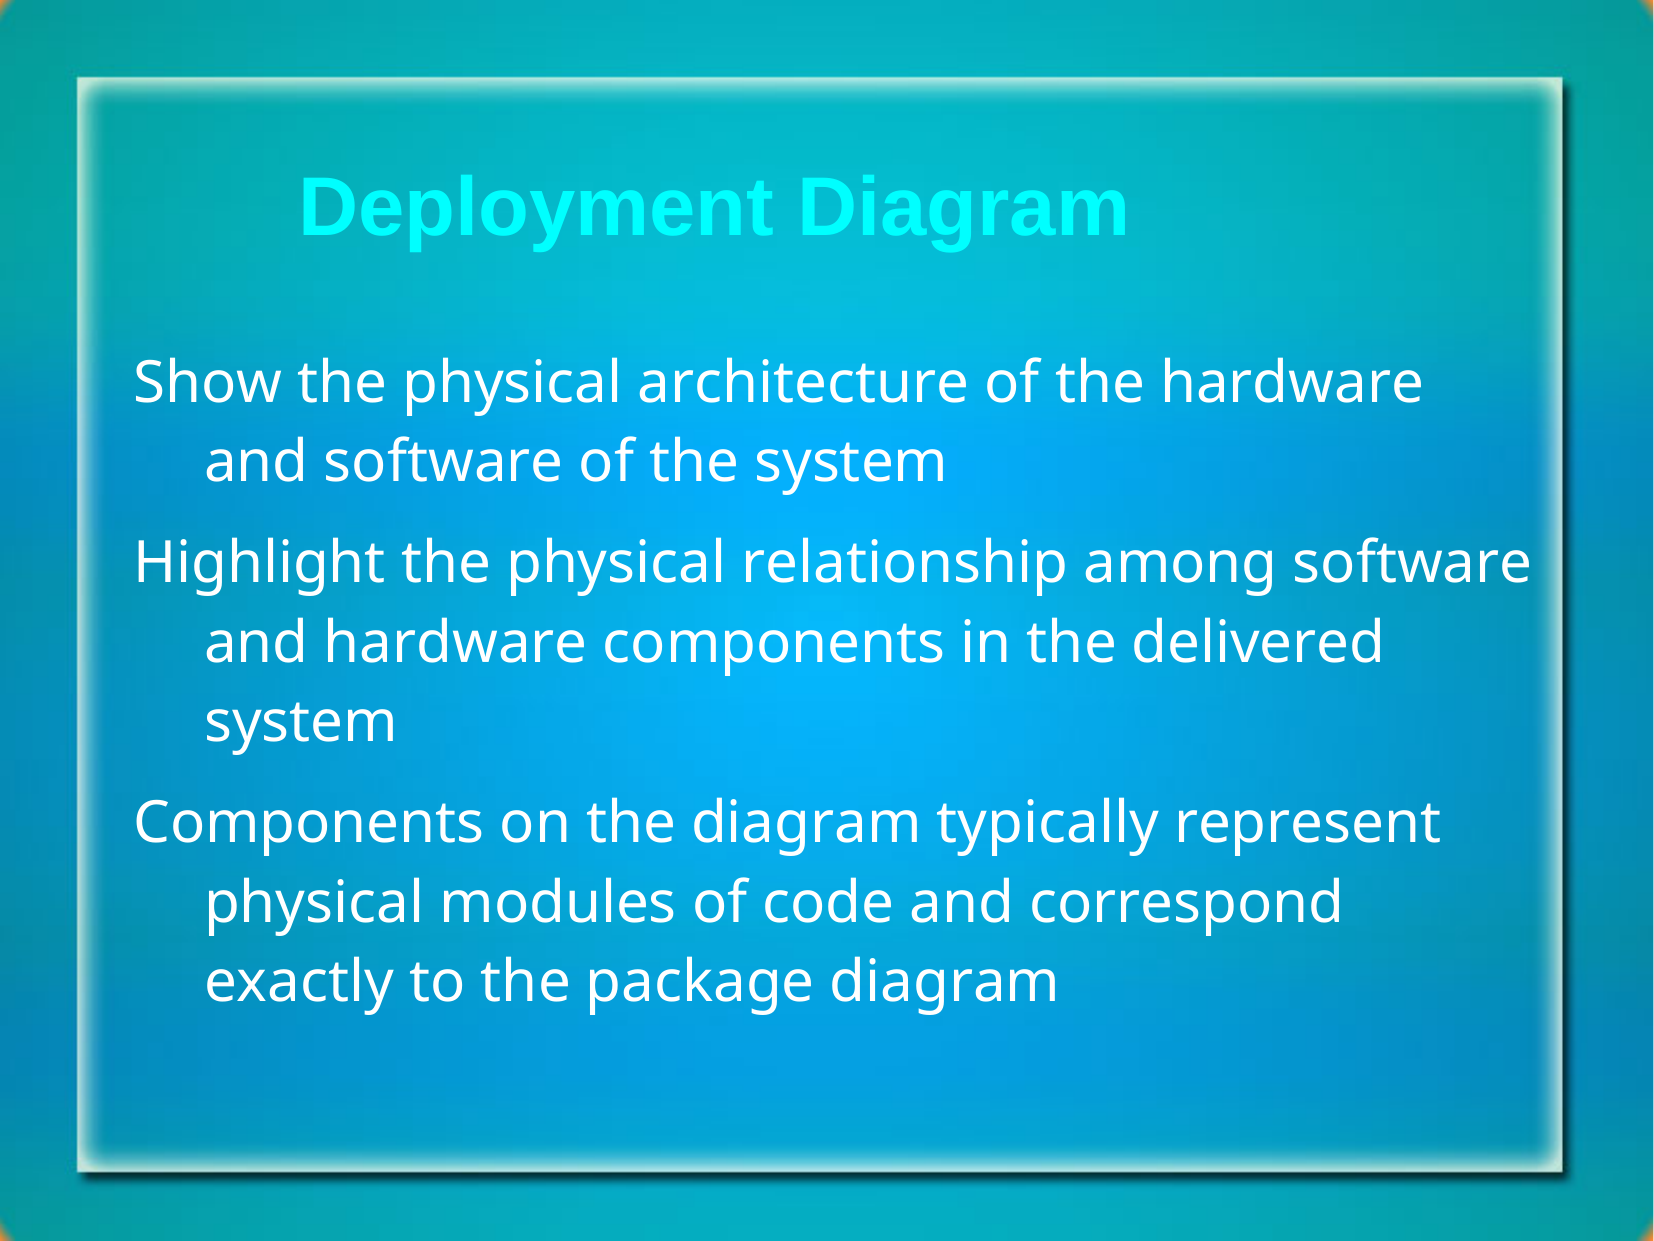

# Deployment Diagram
Show the physical architecture of the hardware and software of the system
Highlight the physical relationship among software and hardware components in the delivered system
Components on the diagram typically represent physical modules of code and correspond exactly to the package diagram